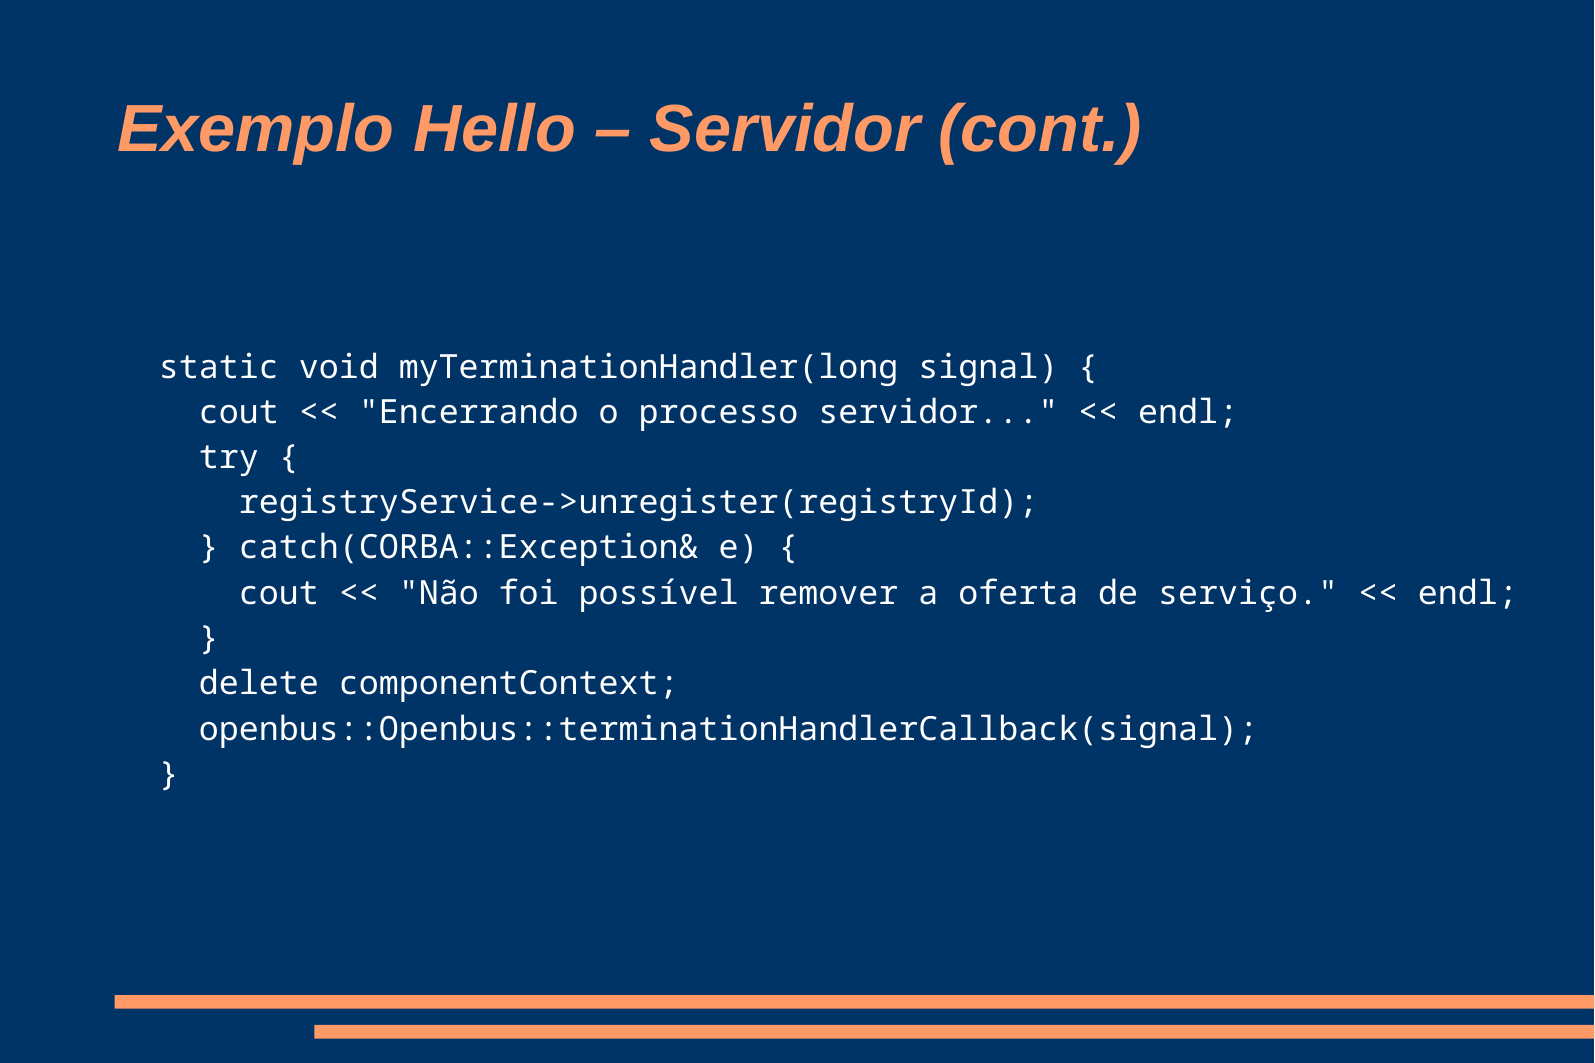

# Exemplo Hello – Servidor (cont.)
static void myTerminationHandler(long signal) {
 cout << "Encerrando o processo servidor..." << endl;
 try {
 registryService->unregister(registryId);
 } catch(CORBA::Exception& e) {
 cout << "Não foi possível remover a oferta de serviço." << endl;
 }
 delete componentContext;
 openbus::Openbus::terminationHandlerCallback(signal);
}